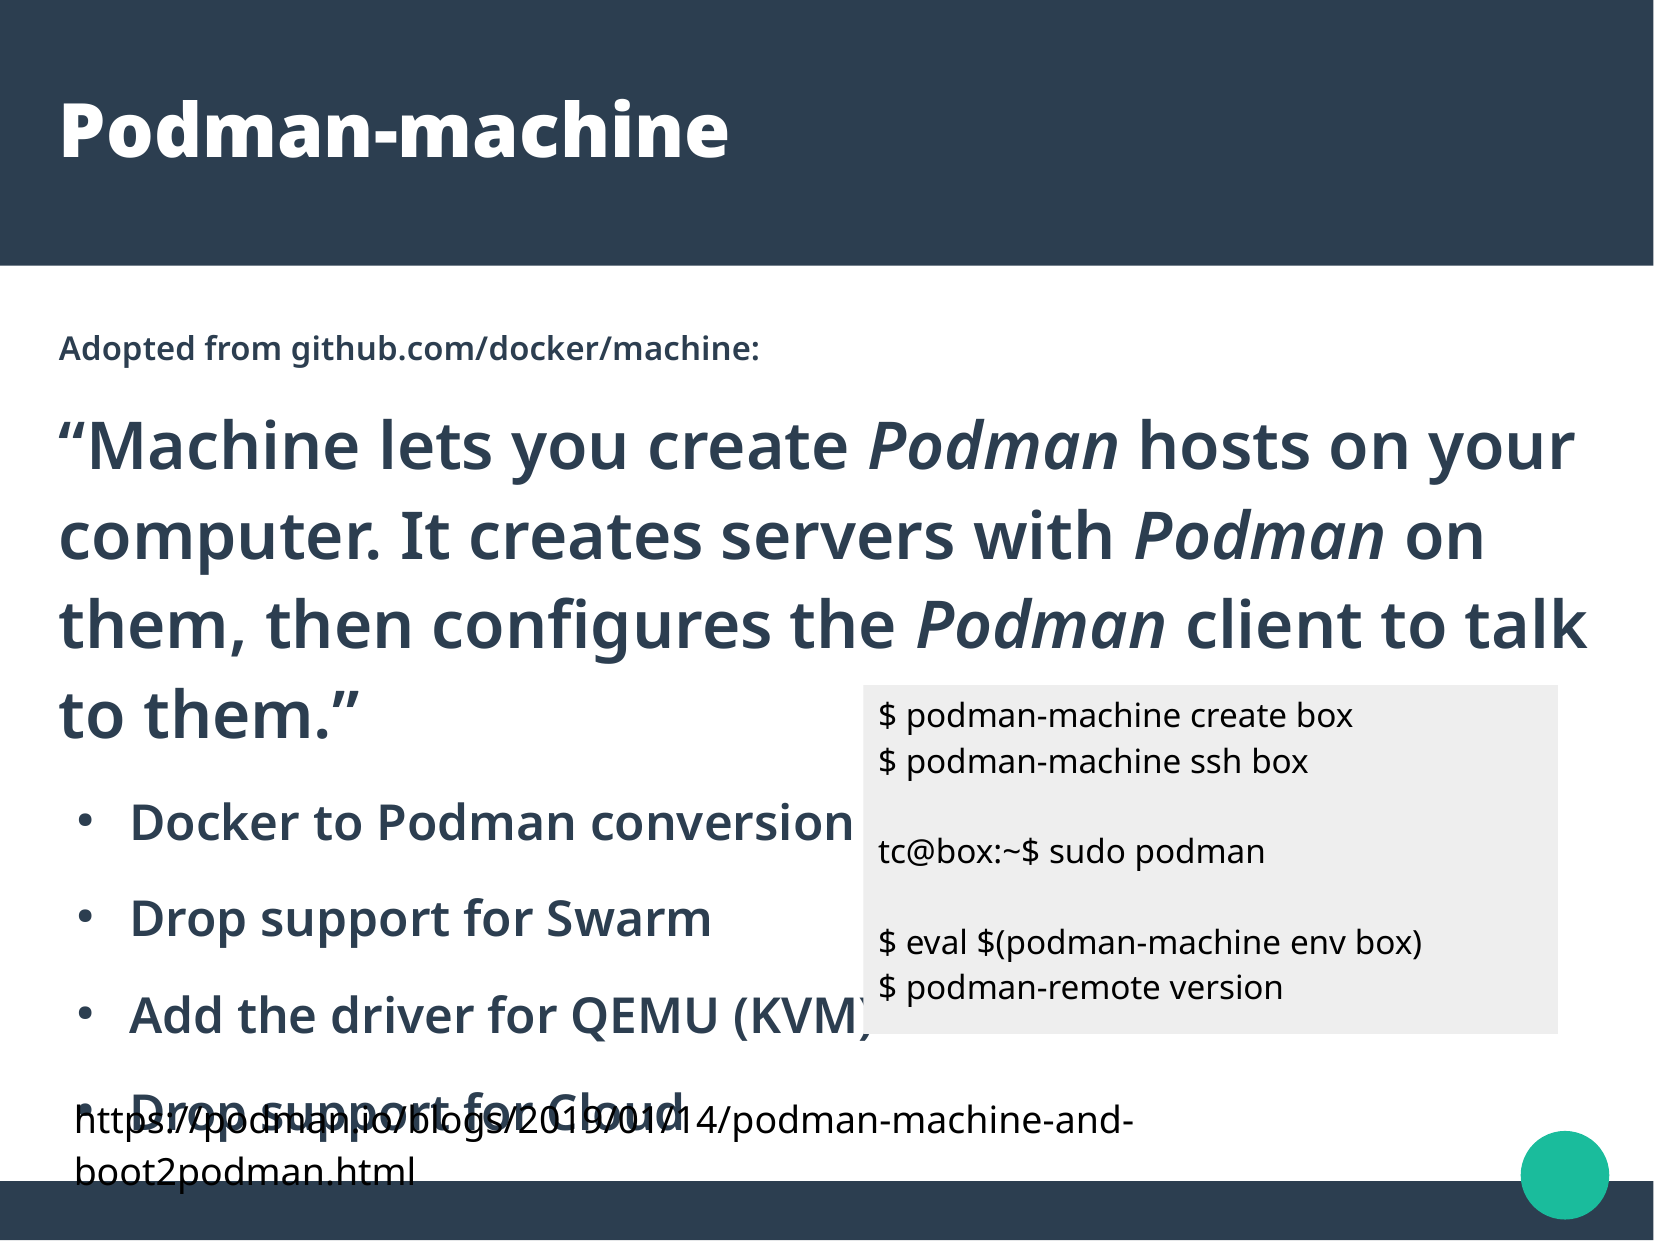

# Podman-machine
Adopted from github.com/docker/machine:
“Machine lets you create Podman hosts on your computer. It creates servers with Podman on them, then configures the Podman client to talk to them.”
Docker to Podman conversion
Drop support for Swarm
Add the driver for QEMU (KVM)
Drop support for Cloud
$ podman-machine create box
$ podman-machine ssh box
tc@box:~$ sudo podman
$ eval $(podman-machine env box)
$ podman-remote version
https://podman.io/blogs/2019/01/14/podman-machine-and-boot2podman.html